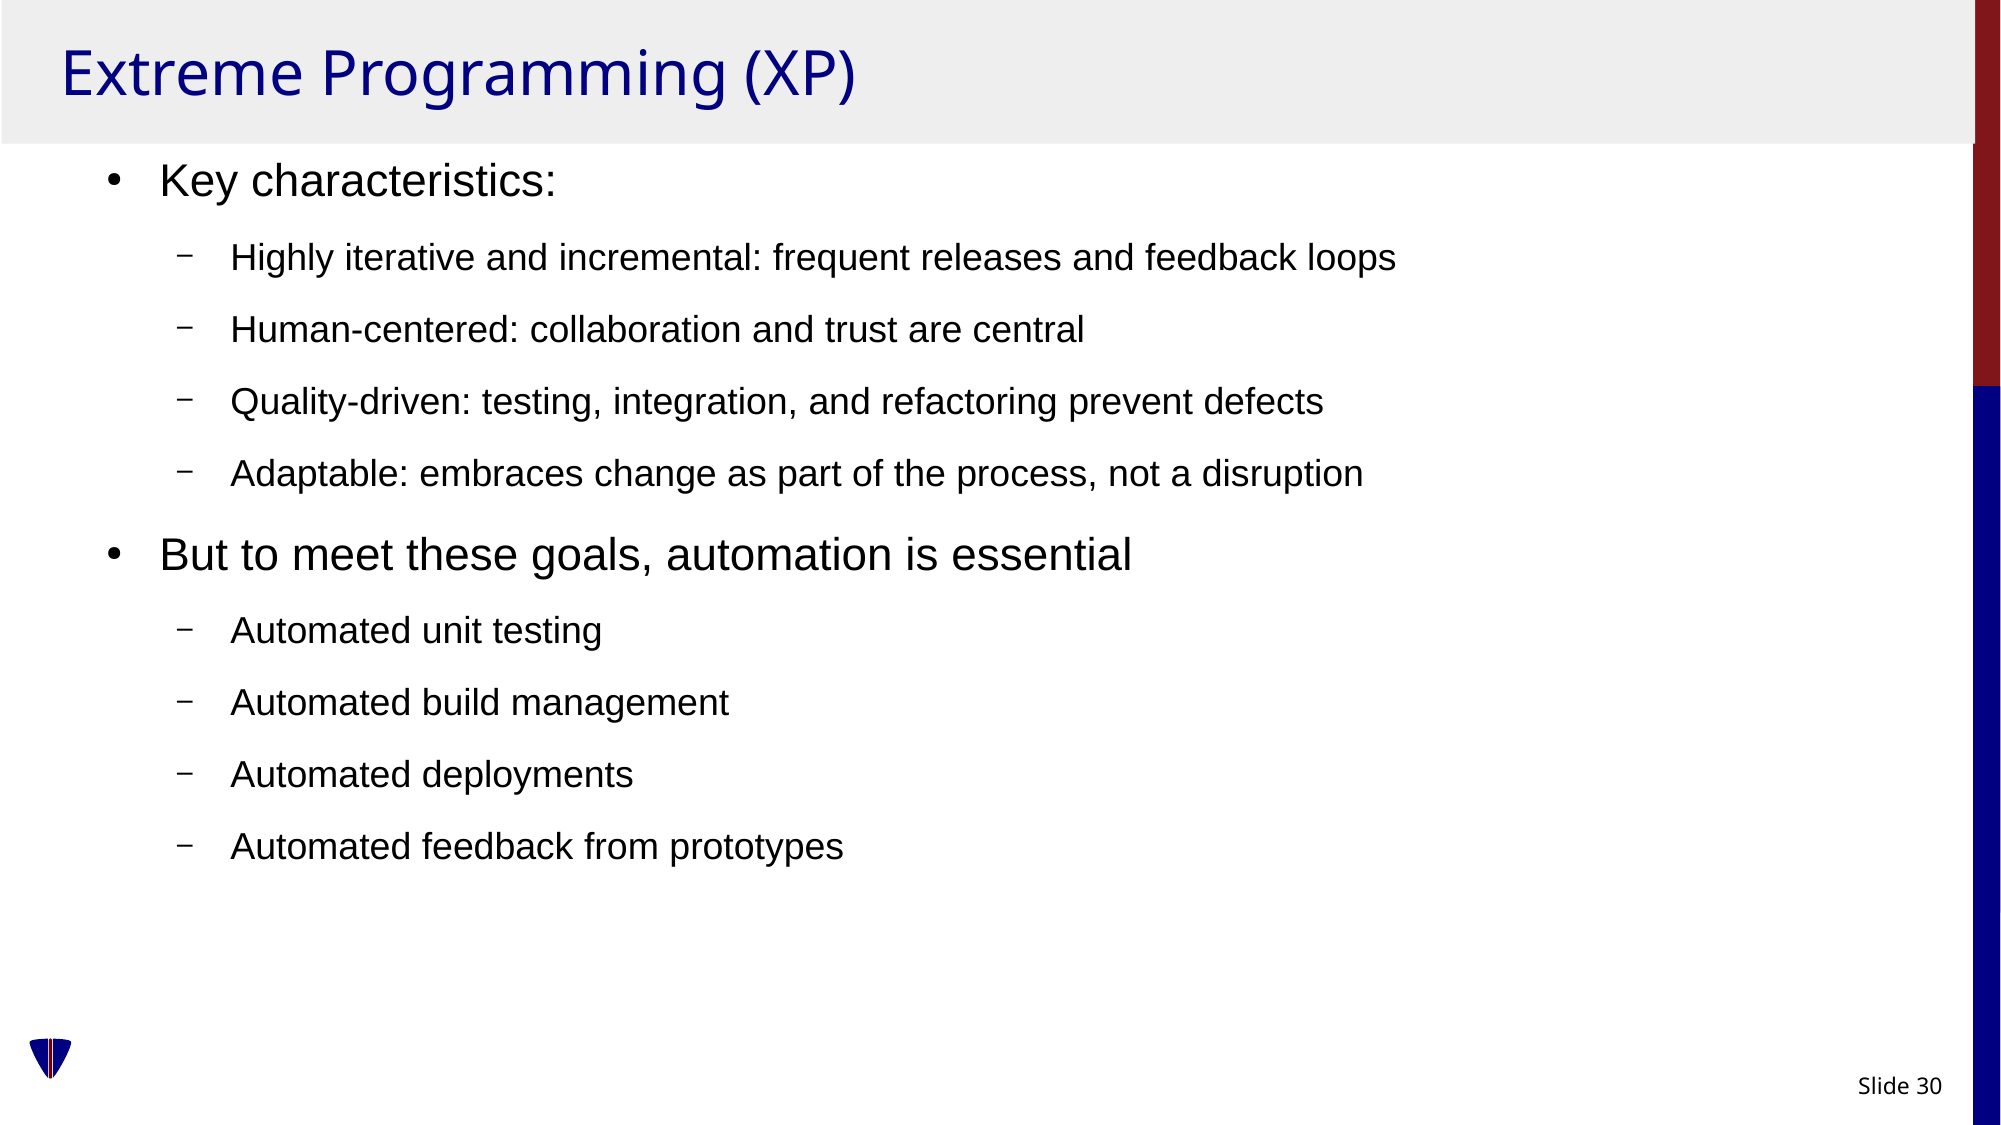

# Extreme Programming (XP)
Key characteristics:
Highly iterative and incremental: frequent releases and feedback loops
Human-centered: collaboration and trust are central
Quality-driven: testing, integration, and refactoring prevent defects
Adaptable: embraces change as part of the process, not a disruption
But to meet these goals, automation is essential
Automated unit testing
Automated build management
Automated deployments
Automated feedback from prototypes